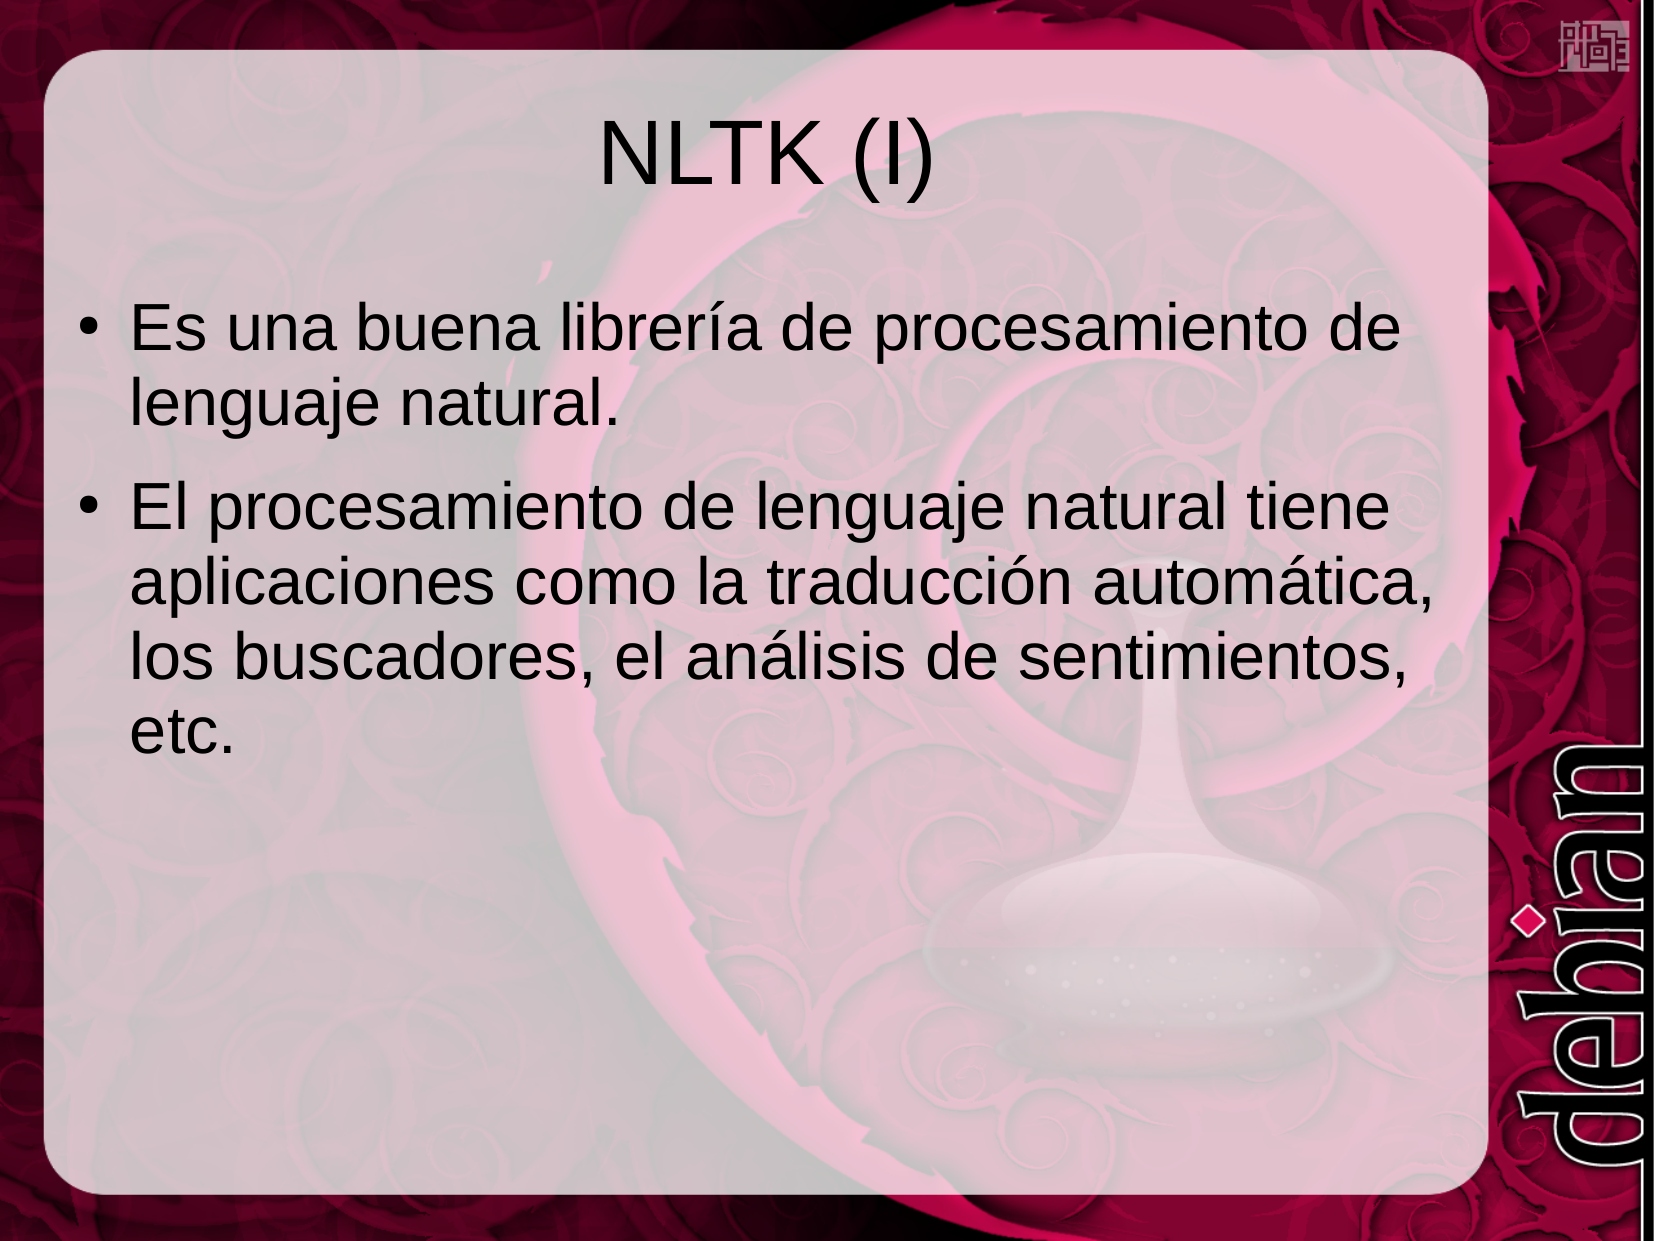

# NLTK (I)
Es una buena librería de procesamiento de lenguaje natural.
El procesamiento de lenguaje natural tiene aplicaciones como la traducción automática, los buscadores, el análisis de sentimientos, etc.